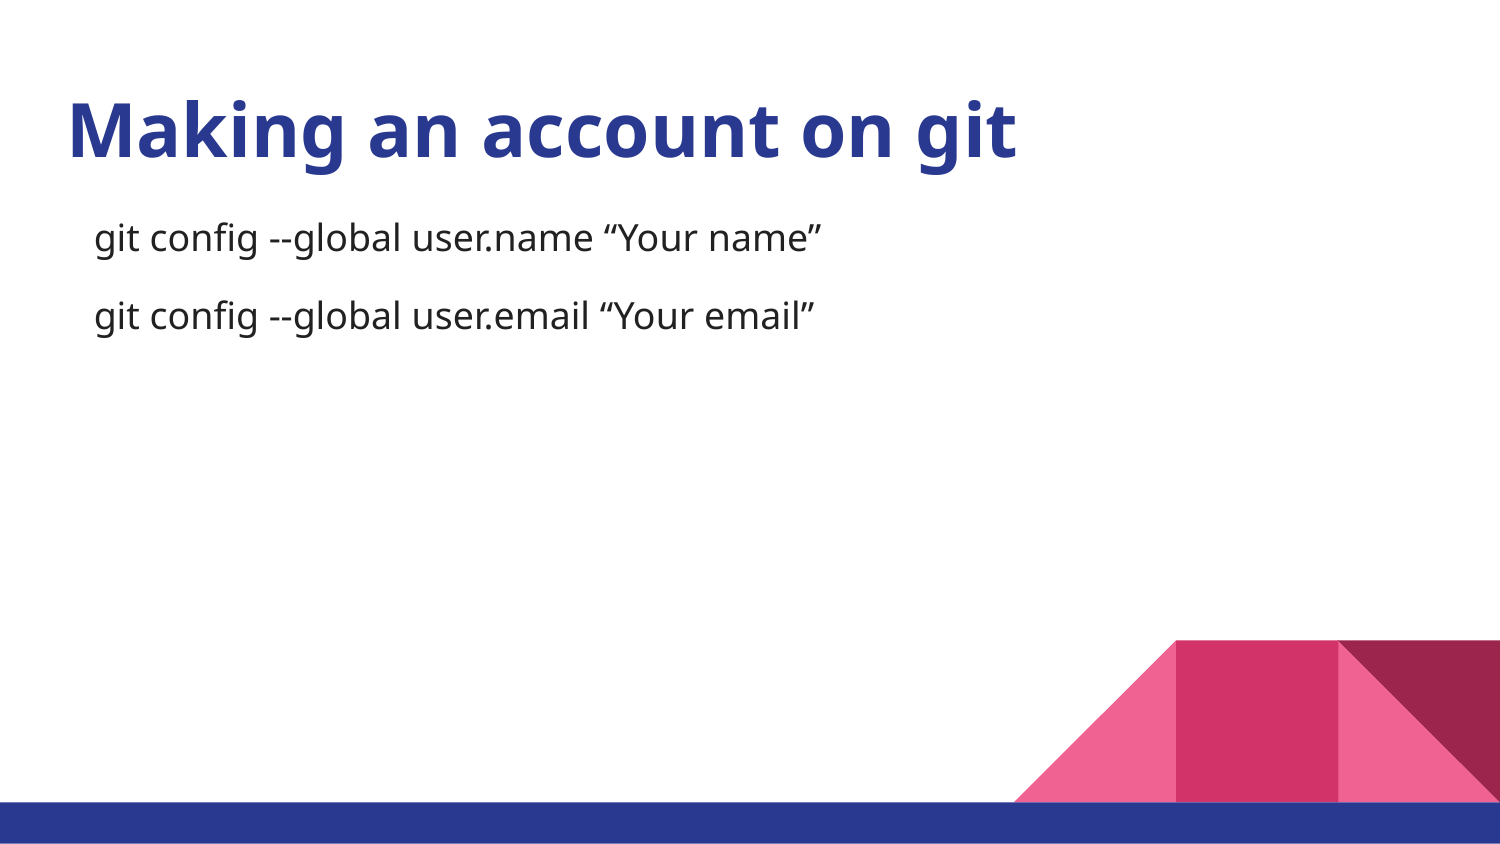

# Making an account on git
git config --global user.name “Your name”
git config --global user.email “Your email”